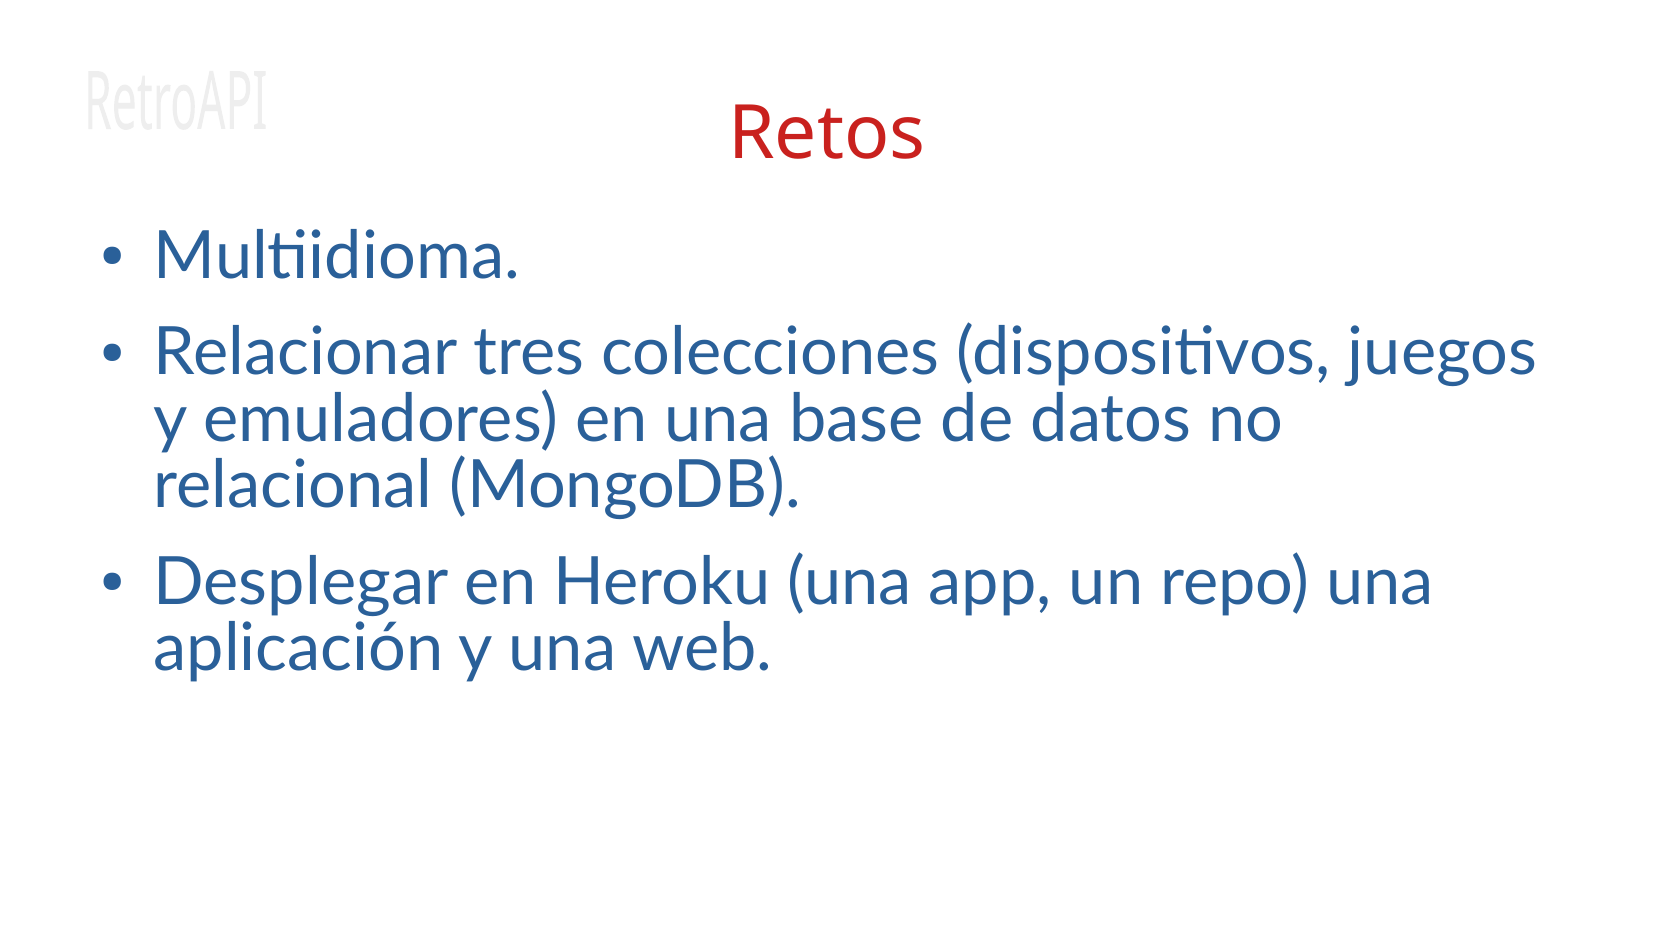

RetroAPI
Retos
# Multiidioma.
Relacionar tres colecciones (dispositivos, juegos y emuladores) en una base de datos no relacional (MongoDB).
Desplegar en Heroku (una app, un repo) una aplicación y una web.